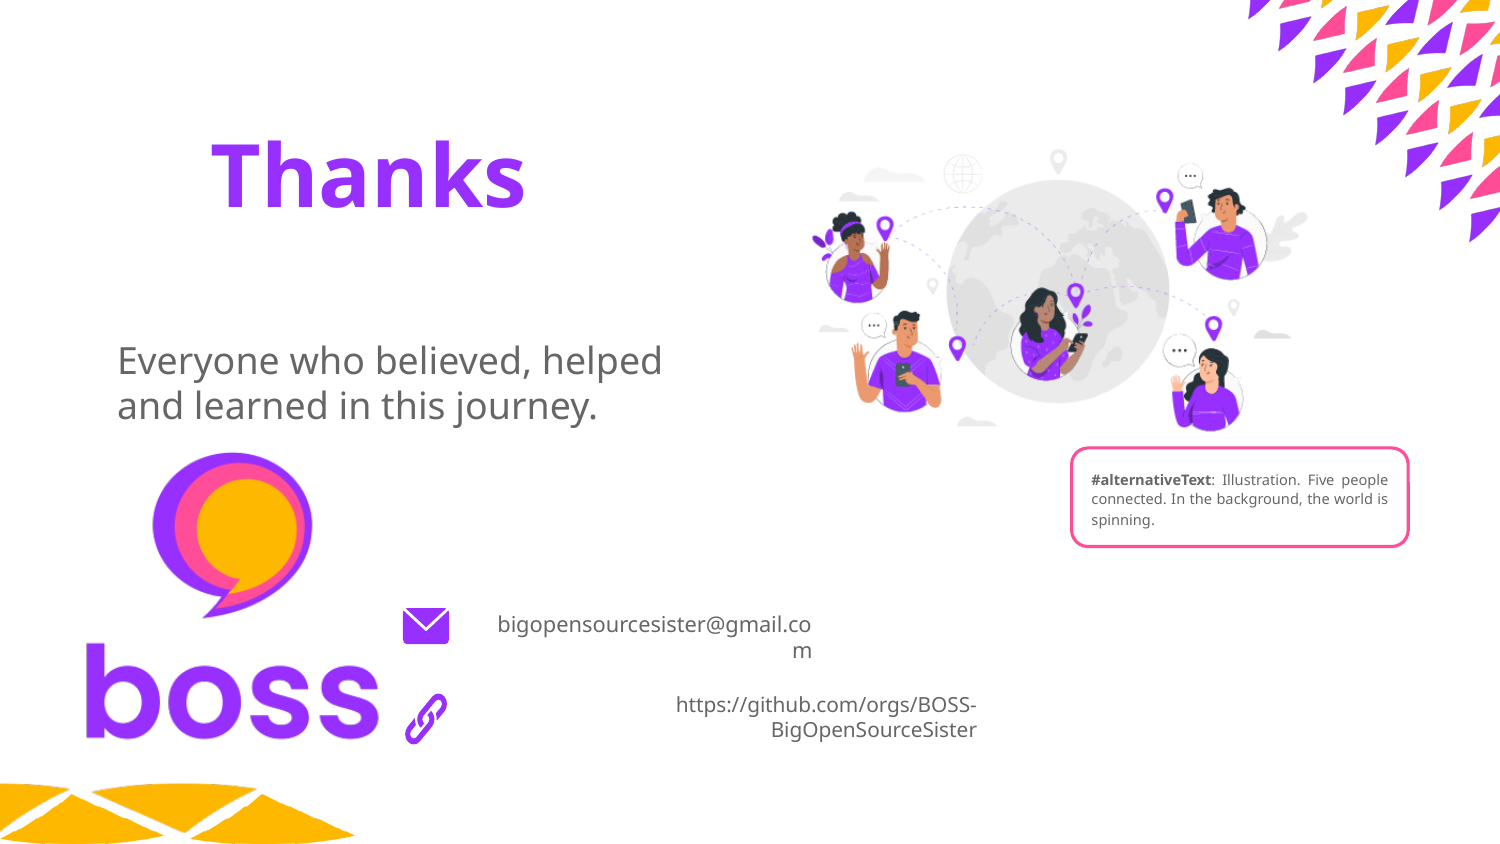

Thanks
Everyone who believed, helped and learned in this journey.
#alternativeText: Illustration. Five people connected. In the background, the world is spinning.
bigopensourcesister@gmail.com
# https://github.com/orgs/BOSS-BigOpenSourceSister